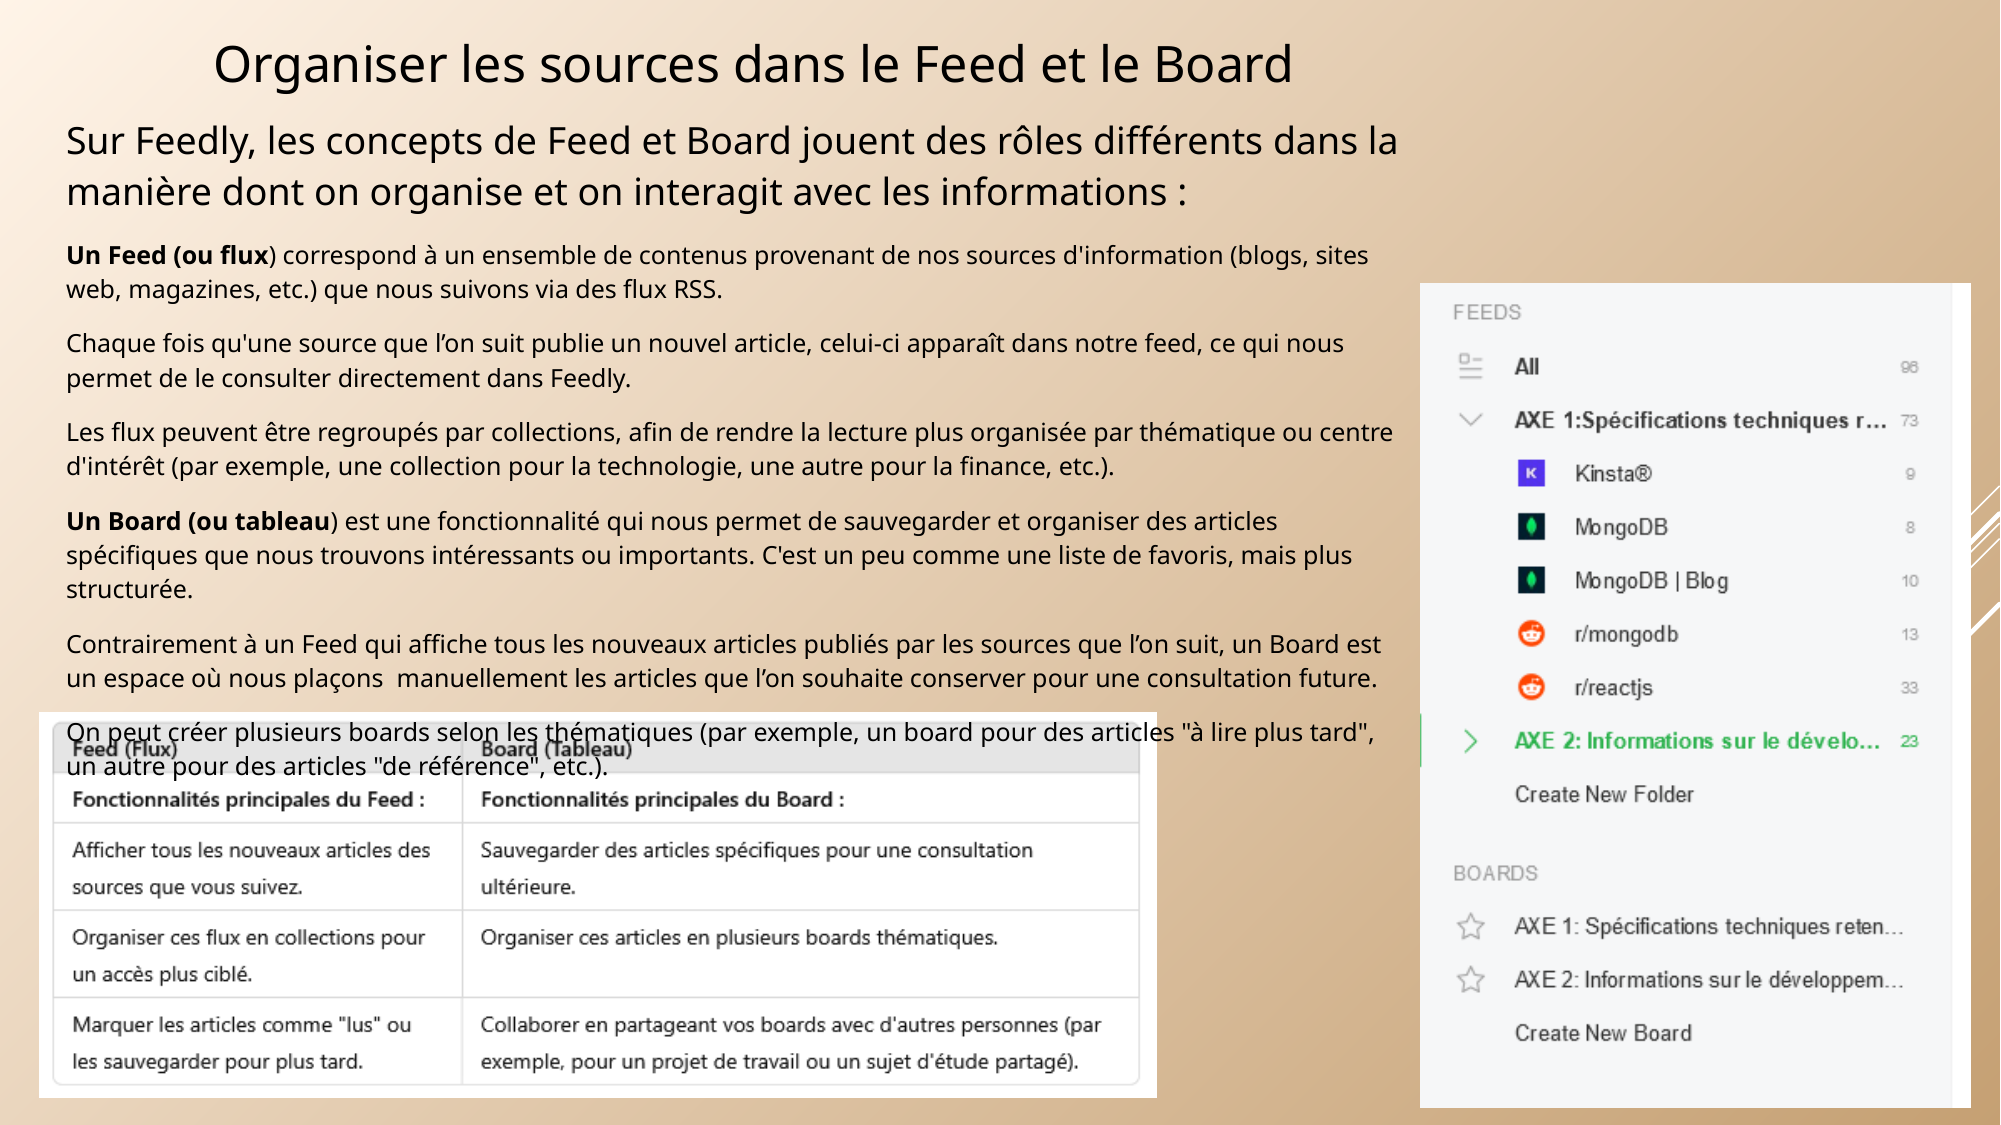

# Organiser les sources dans le Feed et le Board
Sur Feedly, les concepts de Feed et Board jouent des rôles différents dans la manière dont on organise et on interagit avec les informations :
Un Feed (ou flux) correspond à un ensemble de contenus provenant de nos sources d'information (blogs, sites web, magazines, etc.) que nous suivons via des flux RSS.
Chaque fois qu'une source que l’on suit publie un nouvel article, celui-ci apparaît dans notre feed, ce qui nous permet de le consulter directement dans Feedly.
Les flux peuvent être regroupés par collections, afin de rendre la lecture plus organisée par thématique ou centre d'intérêt (par exemple, une collection pour la technologie, une autre pour la finance, etc.).
Un Board (ou tableau) est une fonctionnalité qui nous permet de sauvegarder et organiser des articles spécifiques que nous trouvons intéressants ou importants. C'est un peu comme une liste de favoris, mais plus structurée.
Contrairement à un Feed qui affiche tous les nouveaux articles publiés par les sources que l’on suit, un Board est un espace où nous plaçons manuellement les articles que l’on souhaite conserver pour une consultation future.
On peut créer plusieurs boards selon les thématiques (par exemple, un board pour des articles "à lire plus tard", un autre pour des articles "de référence", etc.).